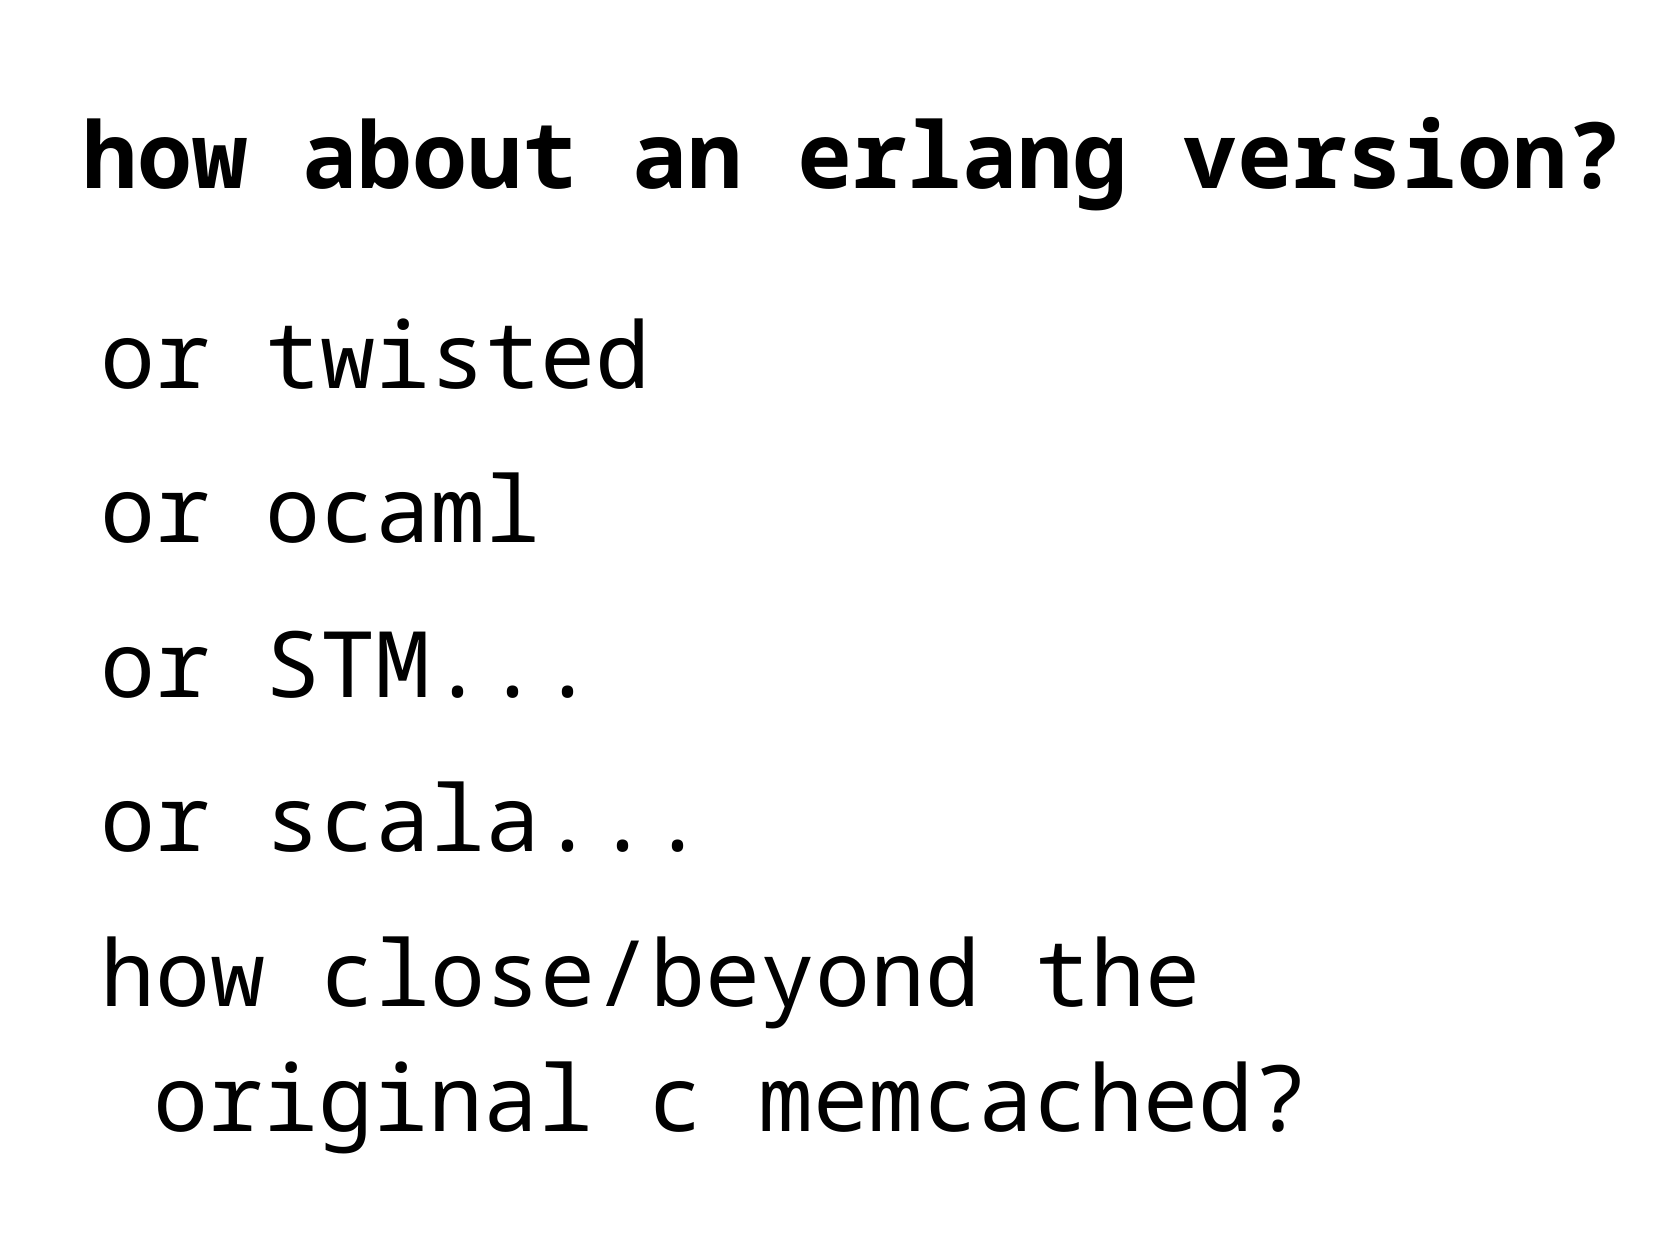

# how about an erlang version?
or twisted
or ocaml
or STM...
or scala...
how close/beyond the original c memcached?